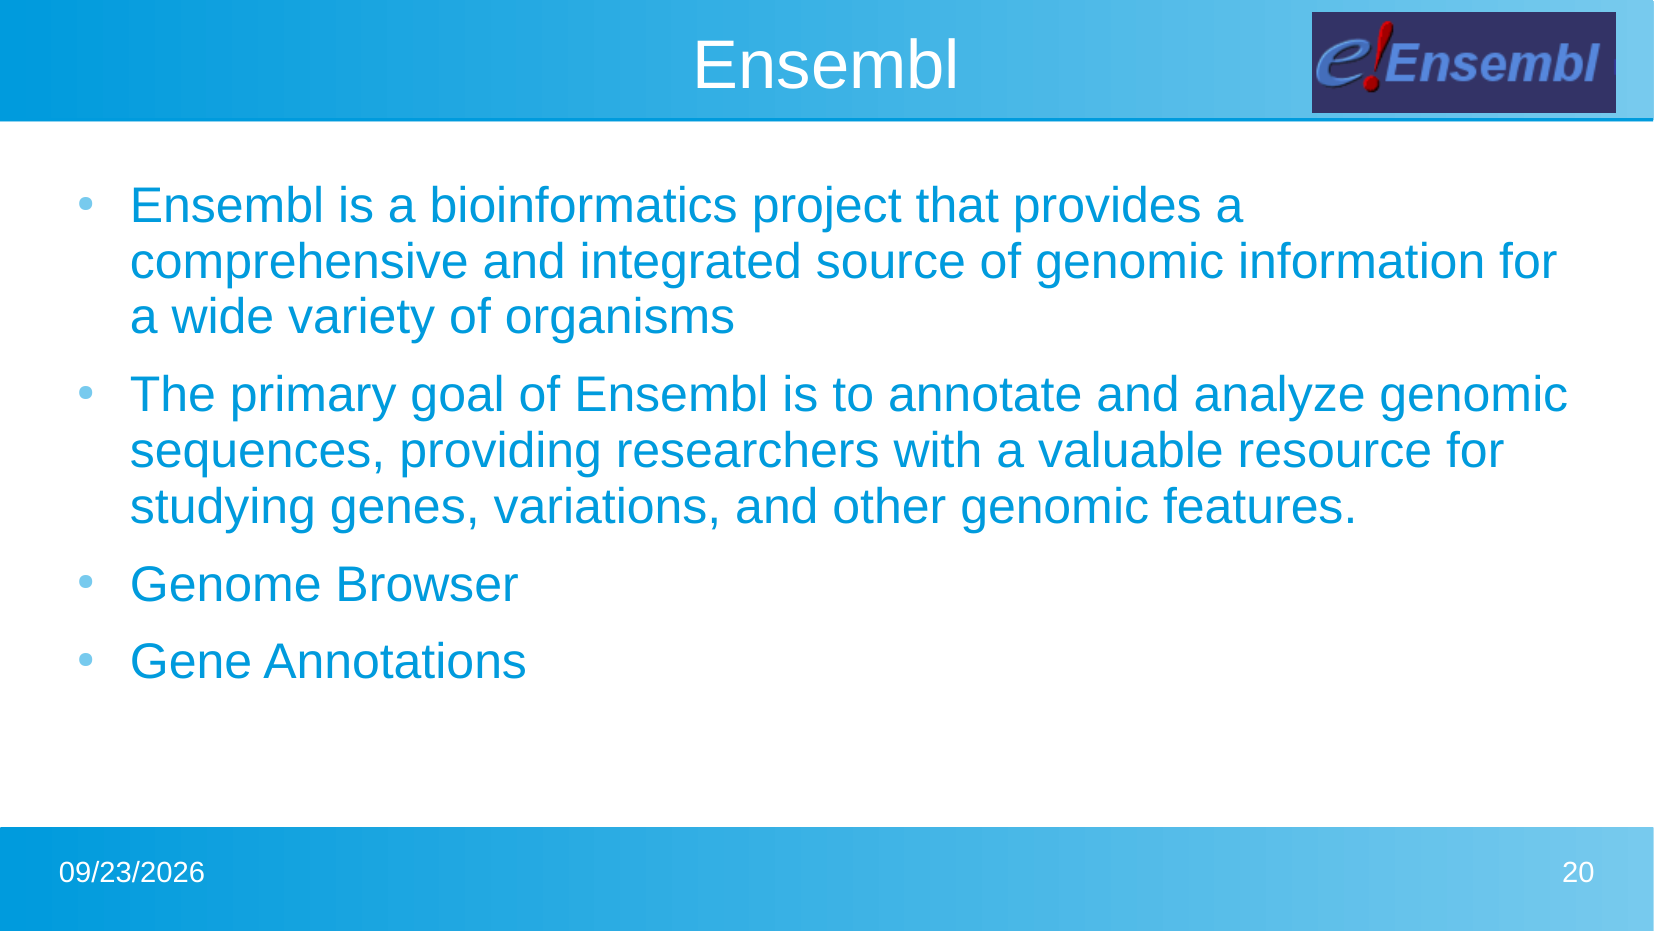

# Ensembl
Ensembl is a bioinformatics project that provides a comprehensive and integrated source of genomic information for a wide variety of organisms
The primary goal of Ensembl is to annotate and analyze genomic sequences, providing researchers with a valuable resource for studying genes, variations, and other genomic features.
Genome Browser
Gene Annotations
20